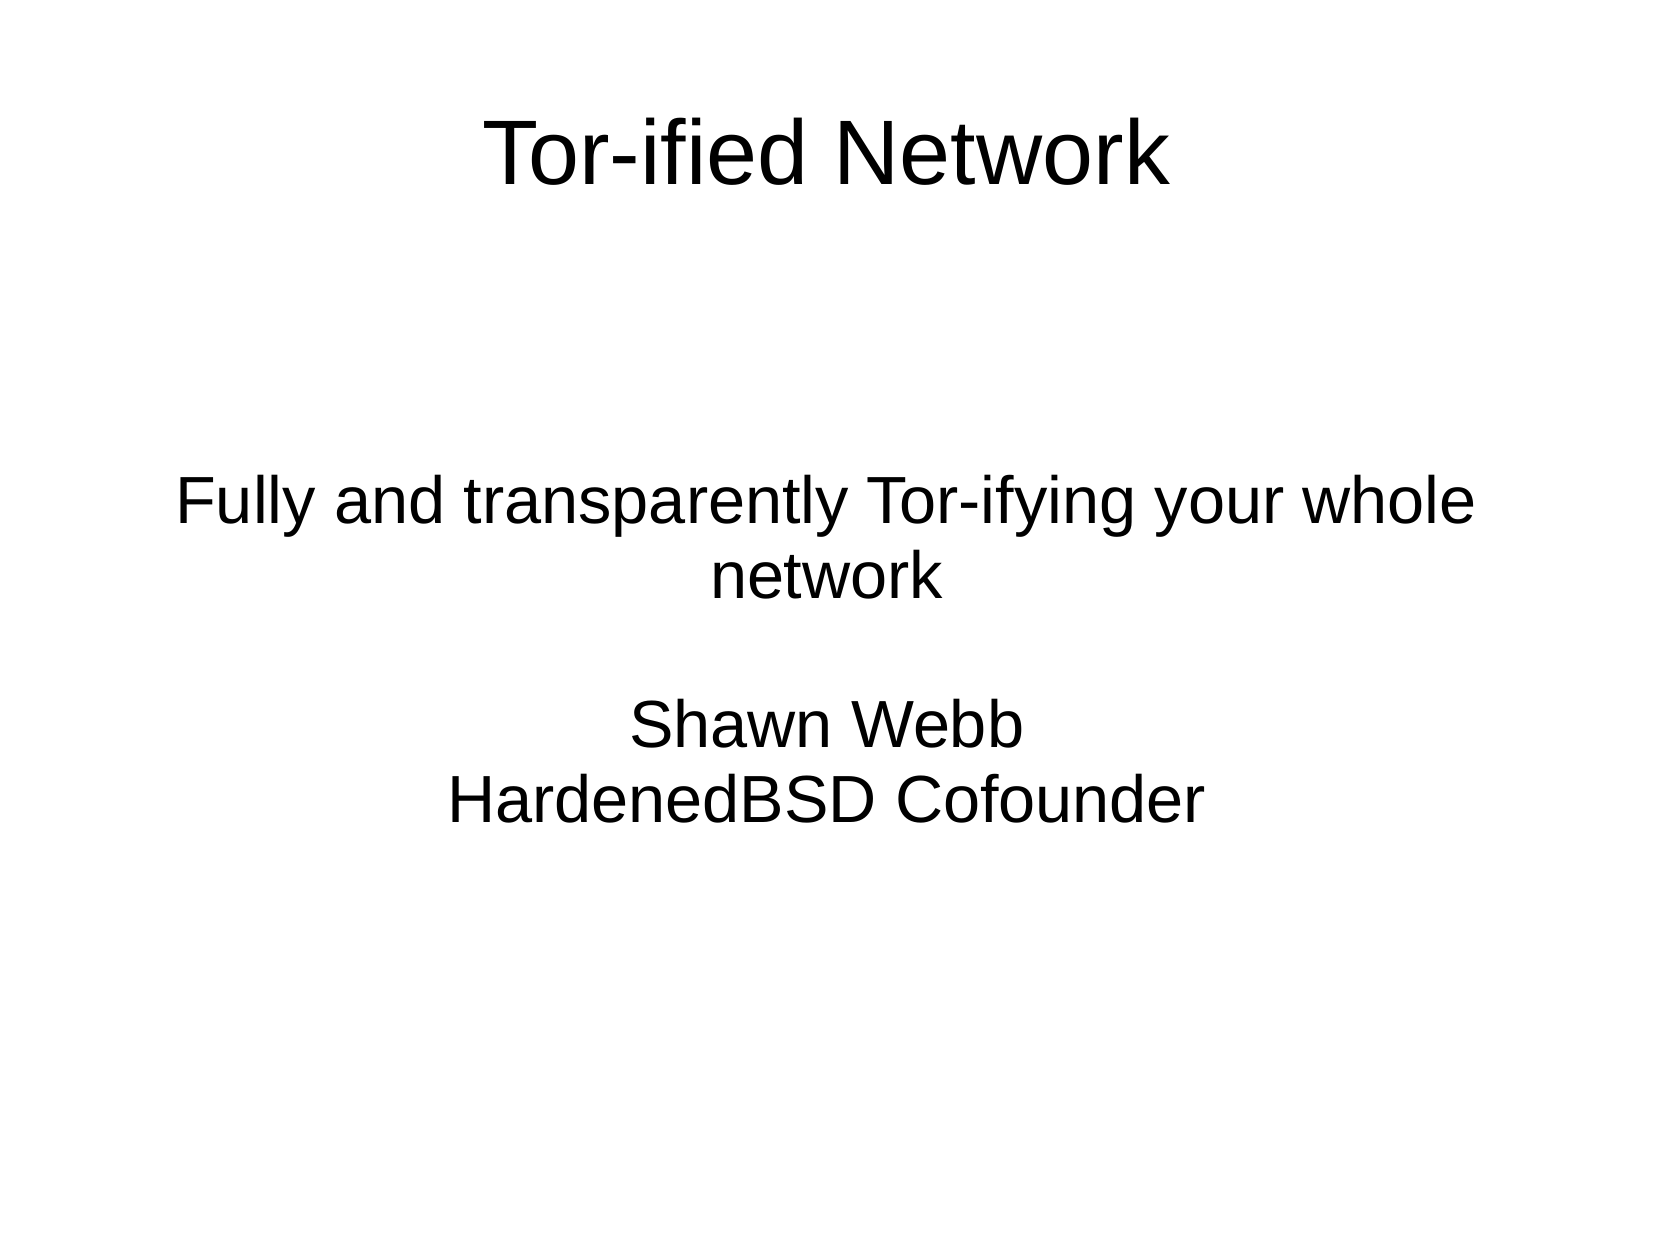

# Tor-ified Network
Fully and transparently Tor-ifying your whole network
Shawn Webb
HardenedBSD Cofounder